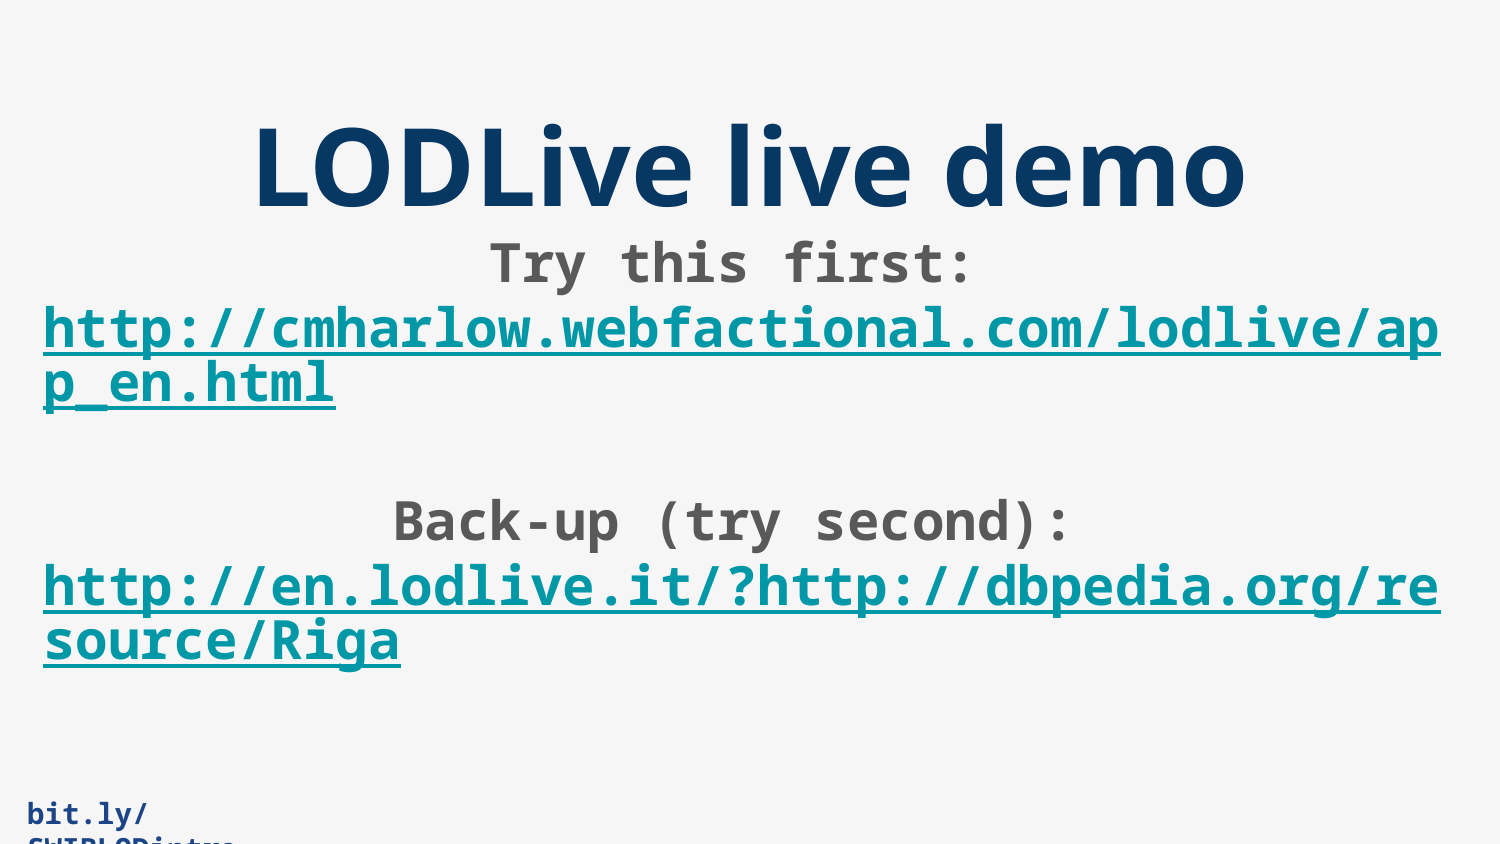

# LODLive live demo Try this first: http://cmharlow.webfactional.com/lodlive/app_en.html Back-up (try second): http://en.lodlive.it/?http://dbpedia.org/resource/Riga